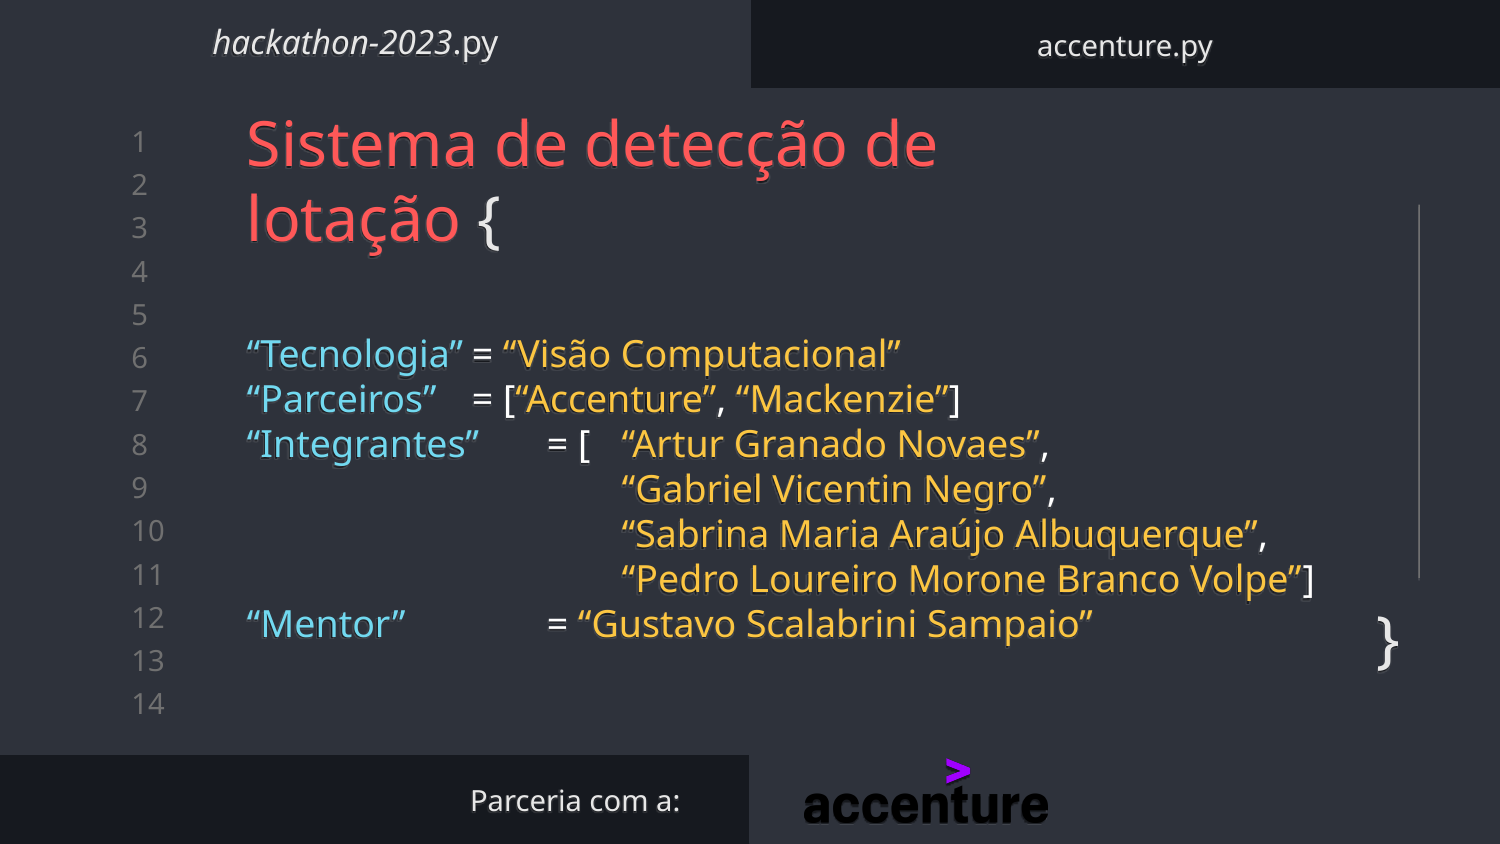

hackathon-2023.py
accenture.py
# Sistema de detecção de lotação {
}
“Tecnologia”	= “Visão Computacional”
“Parceiros” 	= [“Accenture”, “Mackenzie”]
“Integrantes”	= [	“Artur Granado Novaes”,
“Gabriel Vicentin Negro”,
“Sabrina Maria Araújo Albuquerque”,
“Pedro Loureiro Morone Branco Volpe”]
“Mentor”		= “Gustavo Scalabrini Sampaio”
<
Parceria com a: